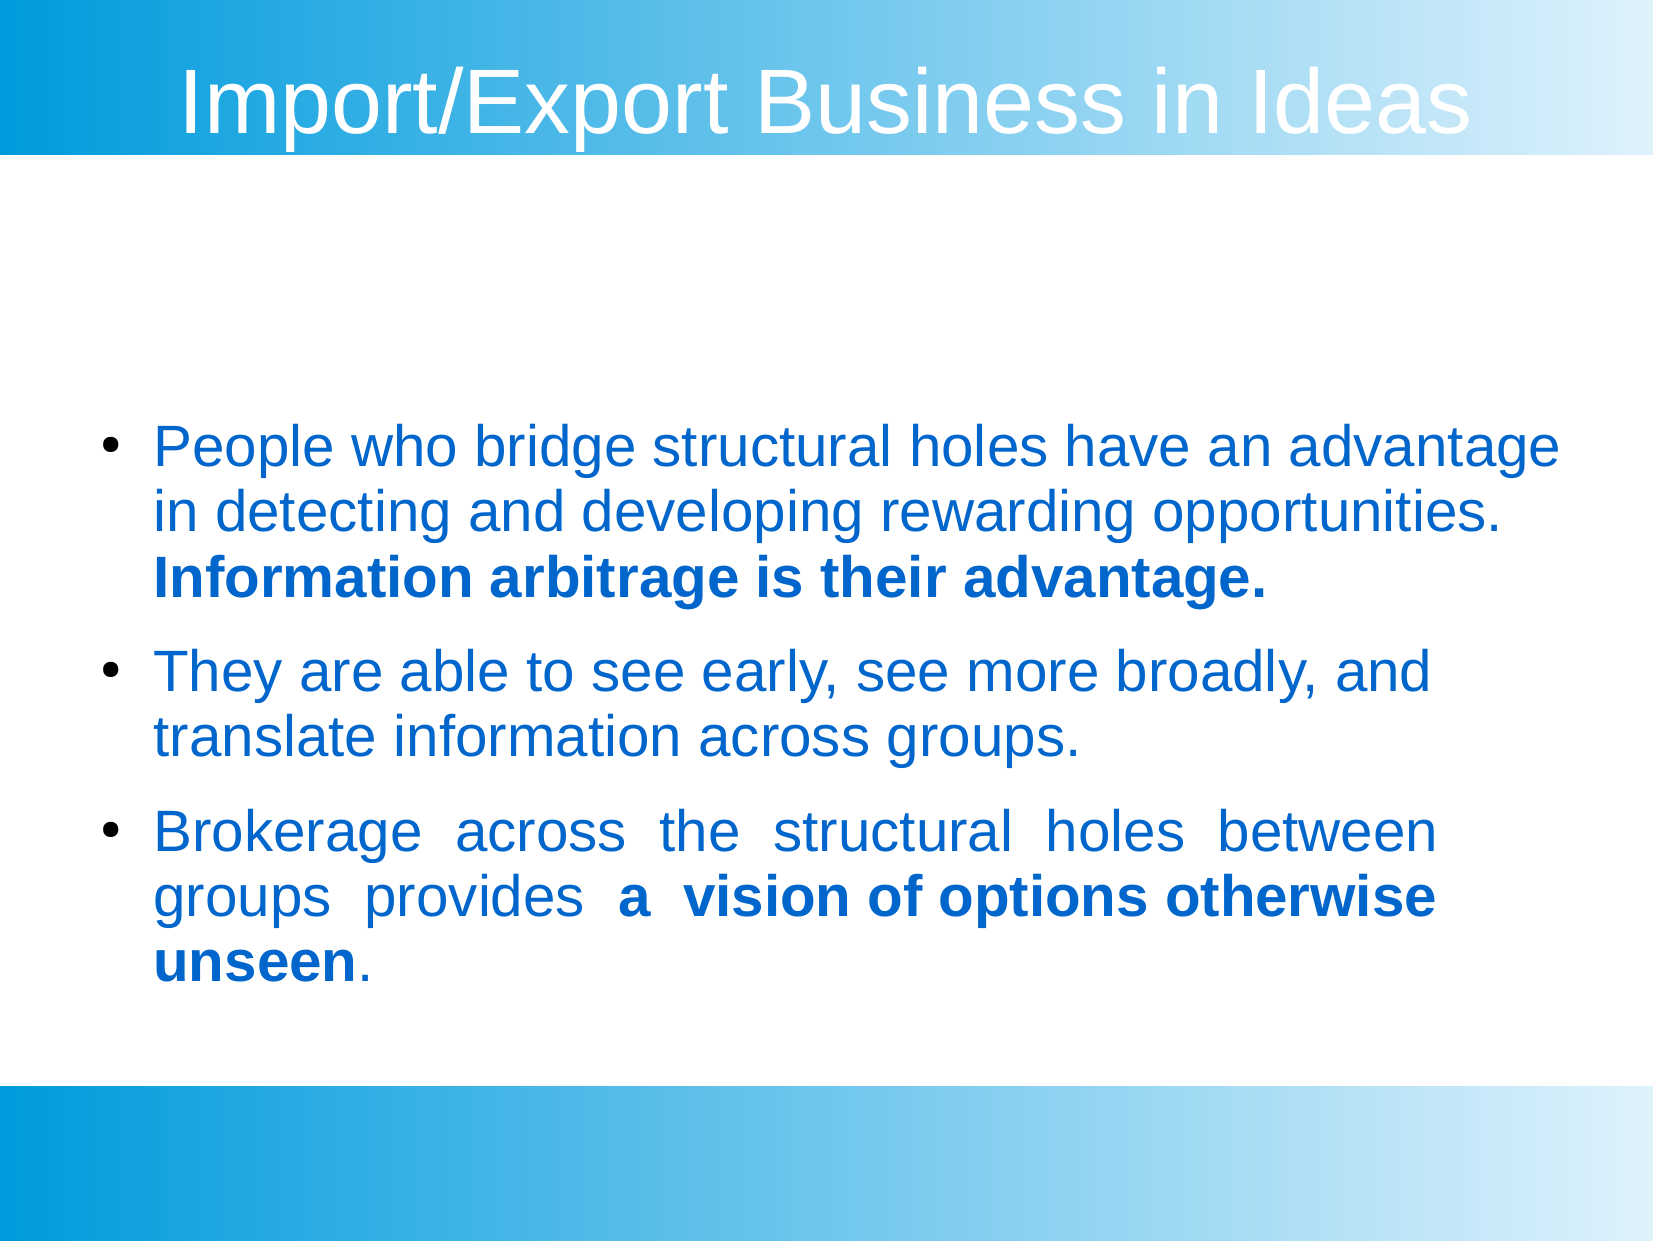

# Import/Export Business in Ideas
People who bridge structural holes have an advantage in detecting and developing rewarding opportunities. Information arbitrage is their advantage.
They are able to see early, see more broadly, and translate information across groups.
Brokerage across the structural holes between groups provides a vision of options otherwise unseen.